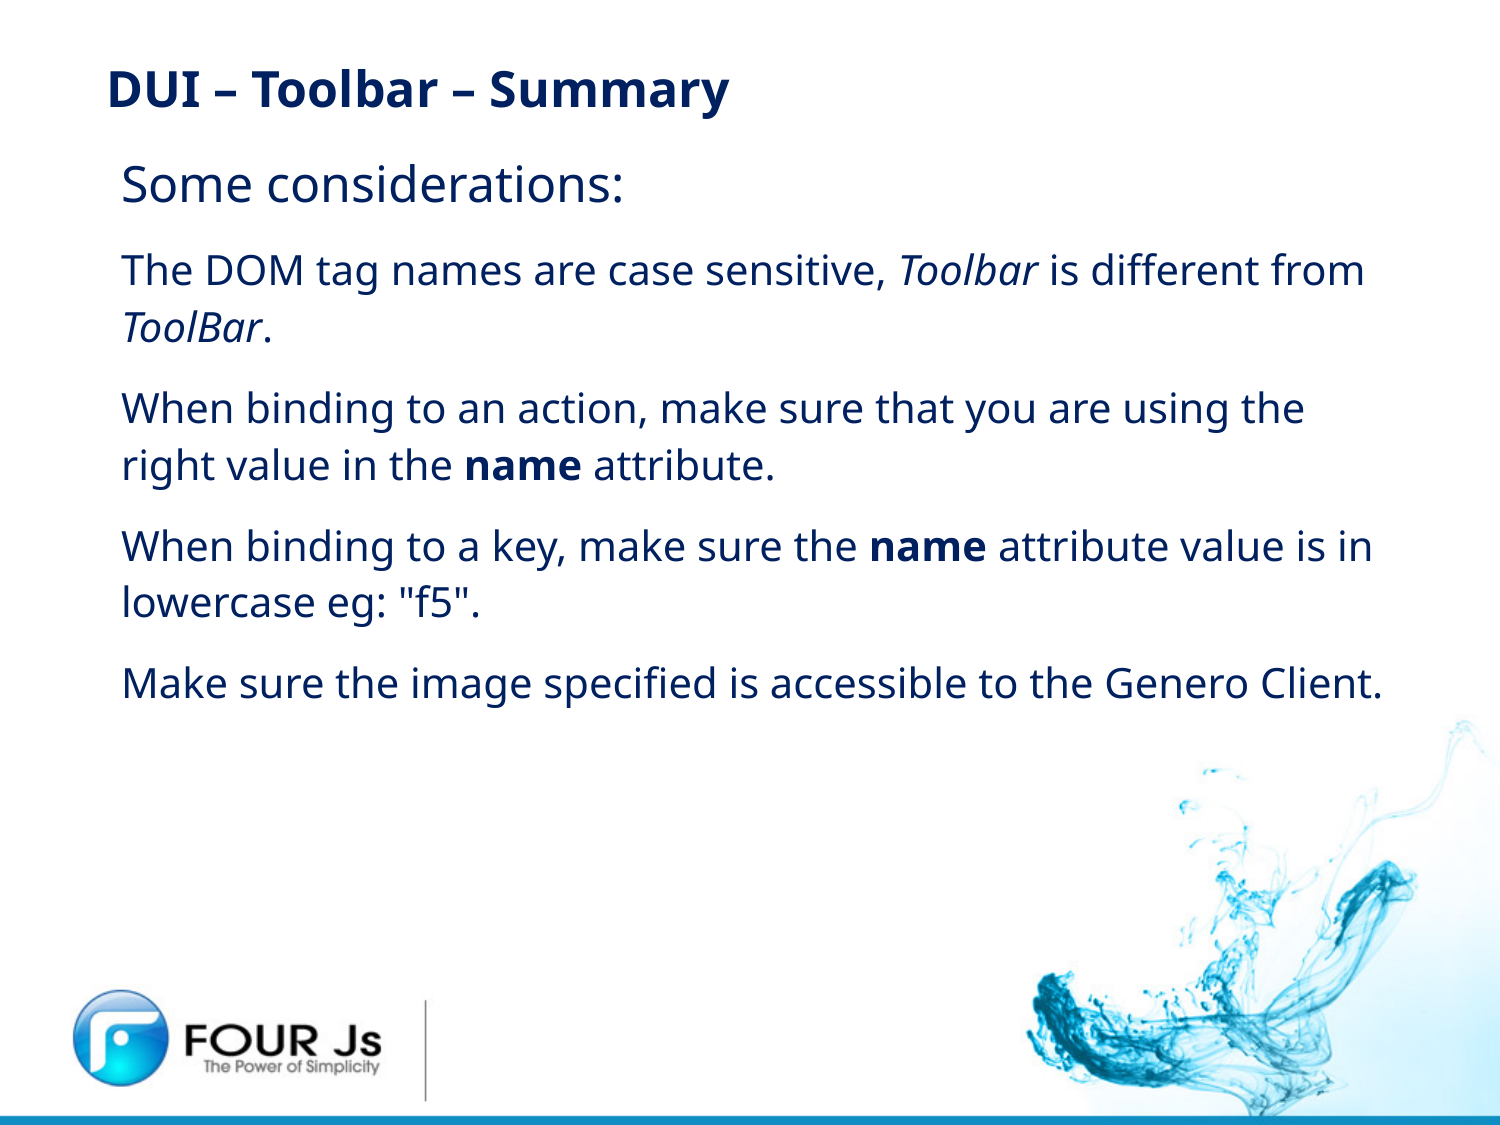

# DUI – Toolbar – Summary
Some considerations:
The DOM tag names are case sensitive, Toolbar is different from ToolBar.
When binding to an action, make sure that you are using the right value in the name attribute.
When binding to a key, make sure the name attribute value is in lowercase eg: "f5".
Make sure the image specified is accessible to the Genero Client.